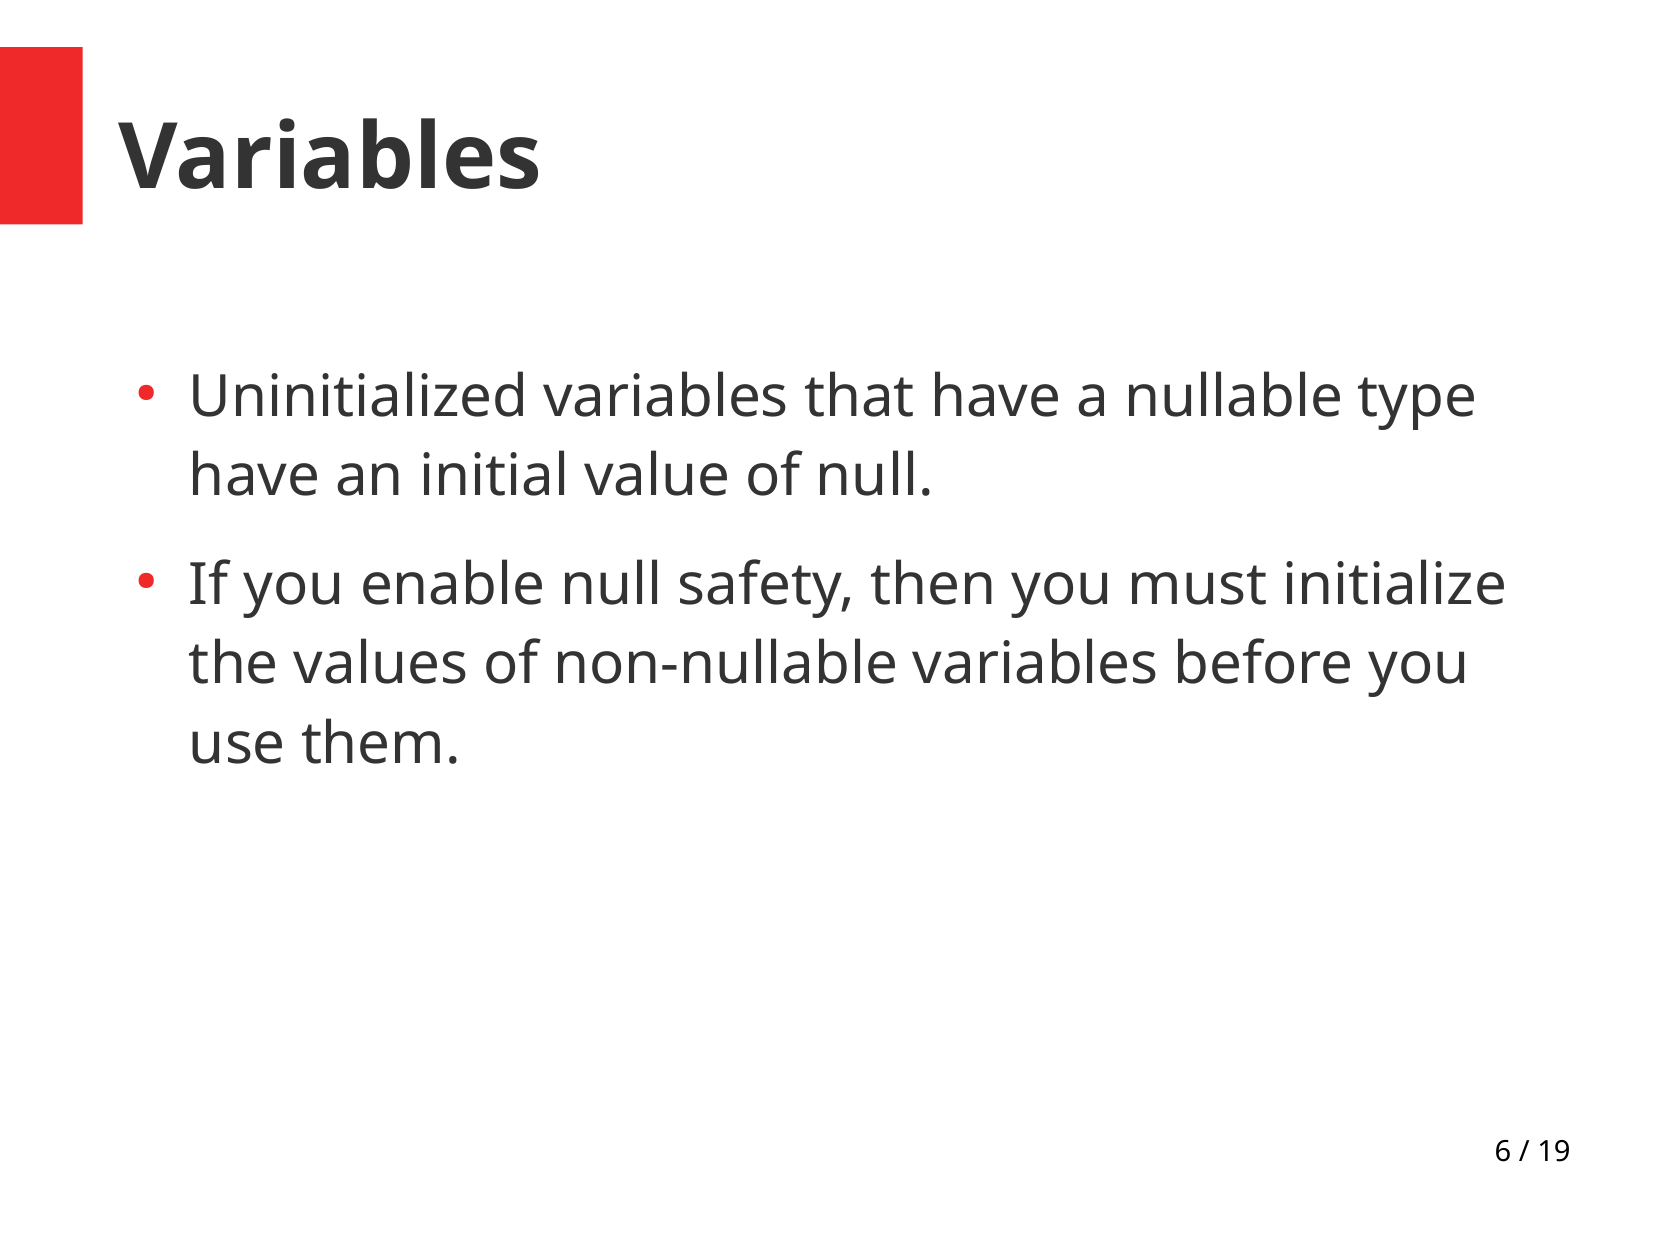

# Variables
Uninitialized variables that have a nullable type have an initial value of null.
If you enable null safety, then you must initialize the values of non-nullable variables before you use them.
6